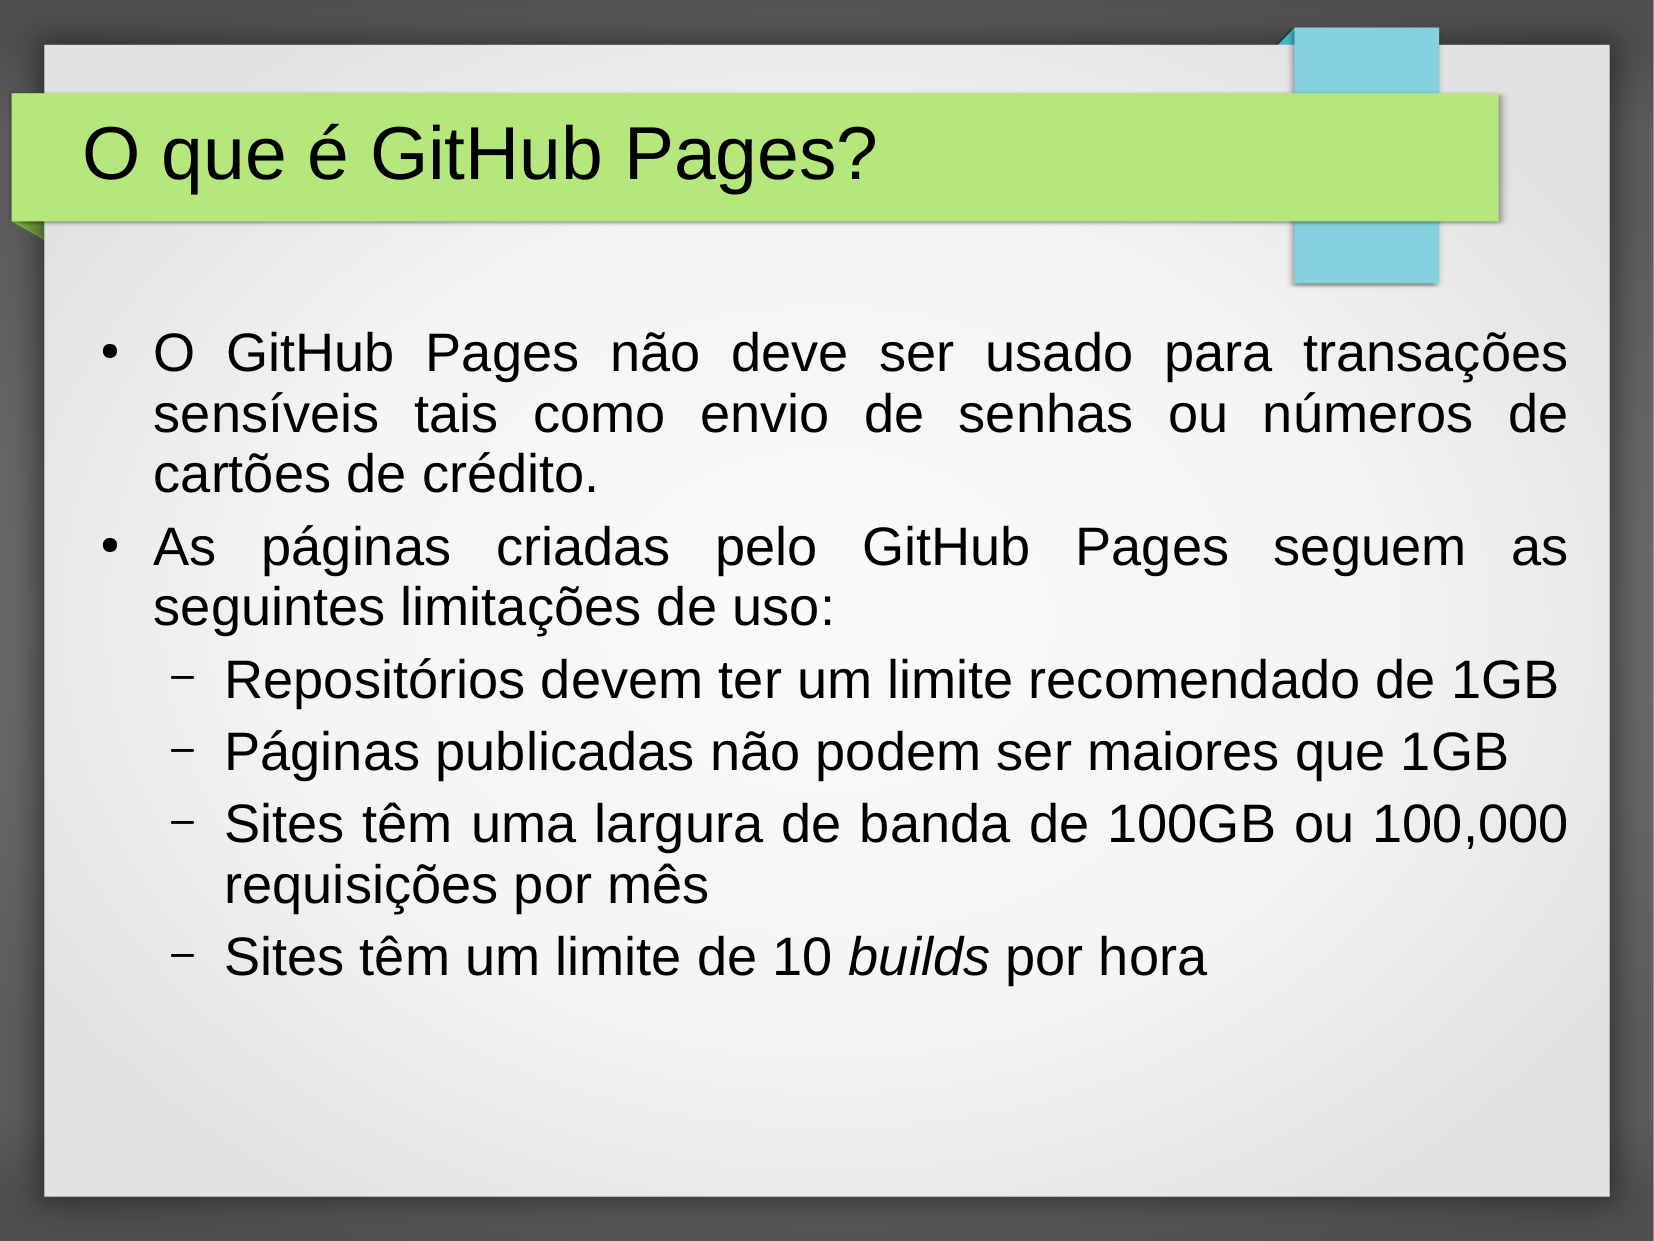

# O que é GitHub Pages?
O GitHub Pages não deve ser usado para transações sensíveis tais como envio de senhas ou números de cartões de crédito.
As páginas criadas pelo GitHub Pages seguem as seguintes limitações de uso:
Repositórios devem ter um limite recomendado de 1GB
Páginas publicadas não podem ser maiores que 1GB
Sites têm uma largura de banda de 100GB ou 100,000 requisições por mês
Sites têm um limite de 10 builds por hora